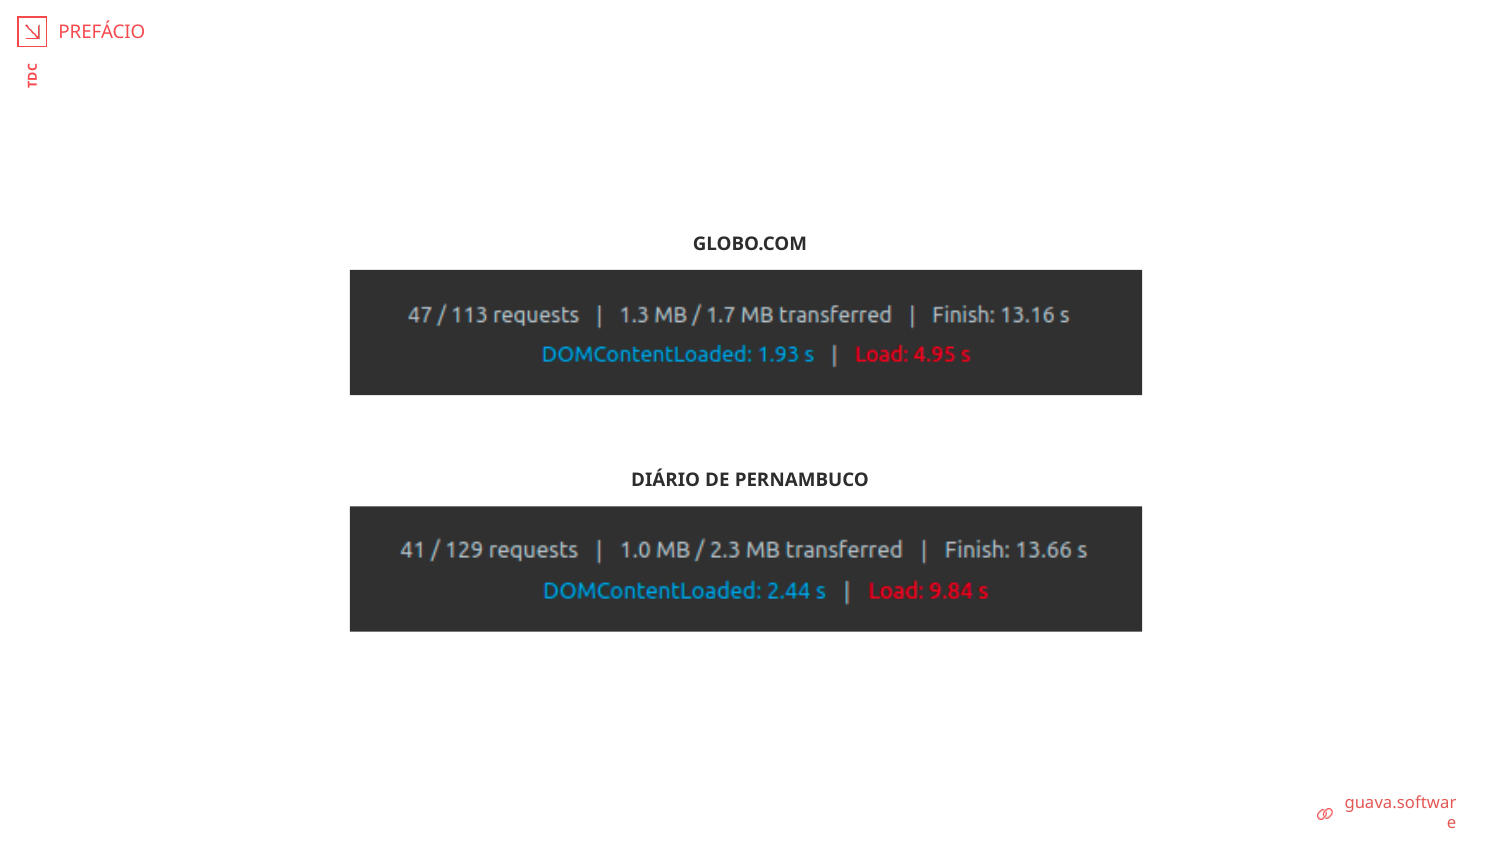

# PREFÁCIO
TDC
GLOBO.COM
DIÁRIO DE PERNAMBUCO